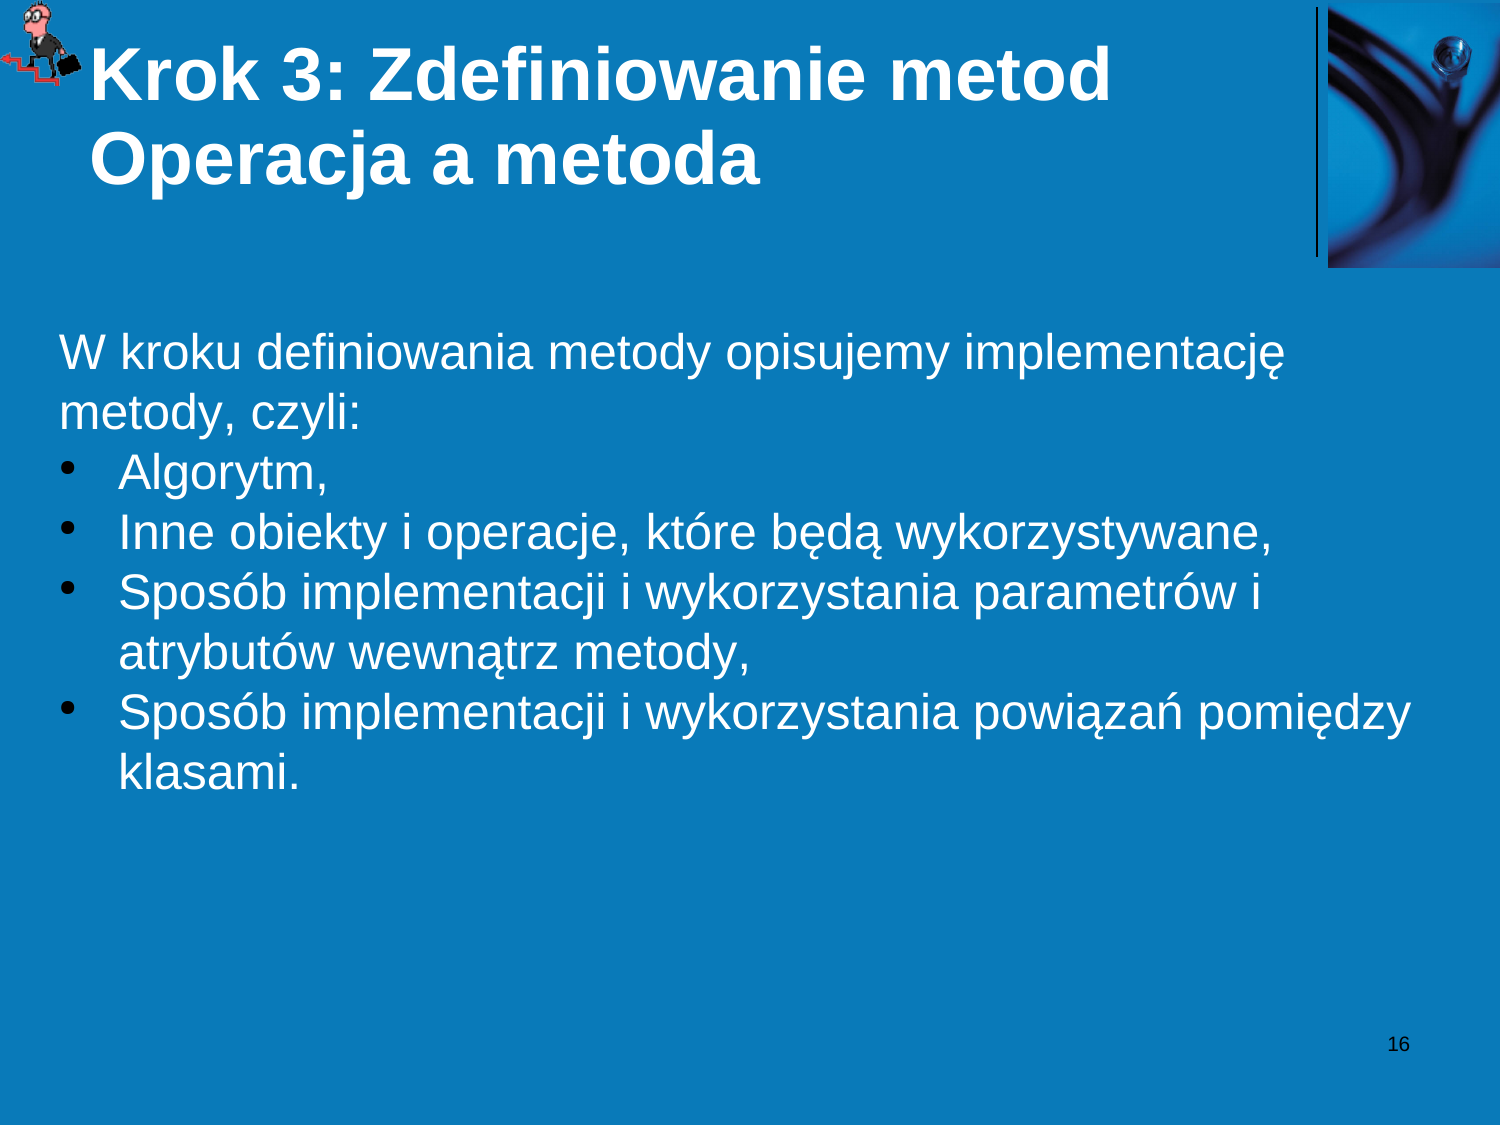

# Krok 3: Zdefiniowanie metod Operacja a metoda
W kroku definiowania metody opisujemy implementację metody, czyli:
Algorytm,
Inne obiekty i operacje, które będą wykorzystywane,
Sposób implementacji i wykorzystania parametrów i atrybutów wewnątrz metody,
Sposób implementacji i wykorzystania powiązań pomiędzy klasami.
16